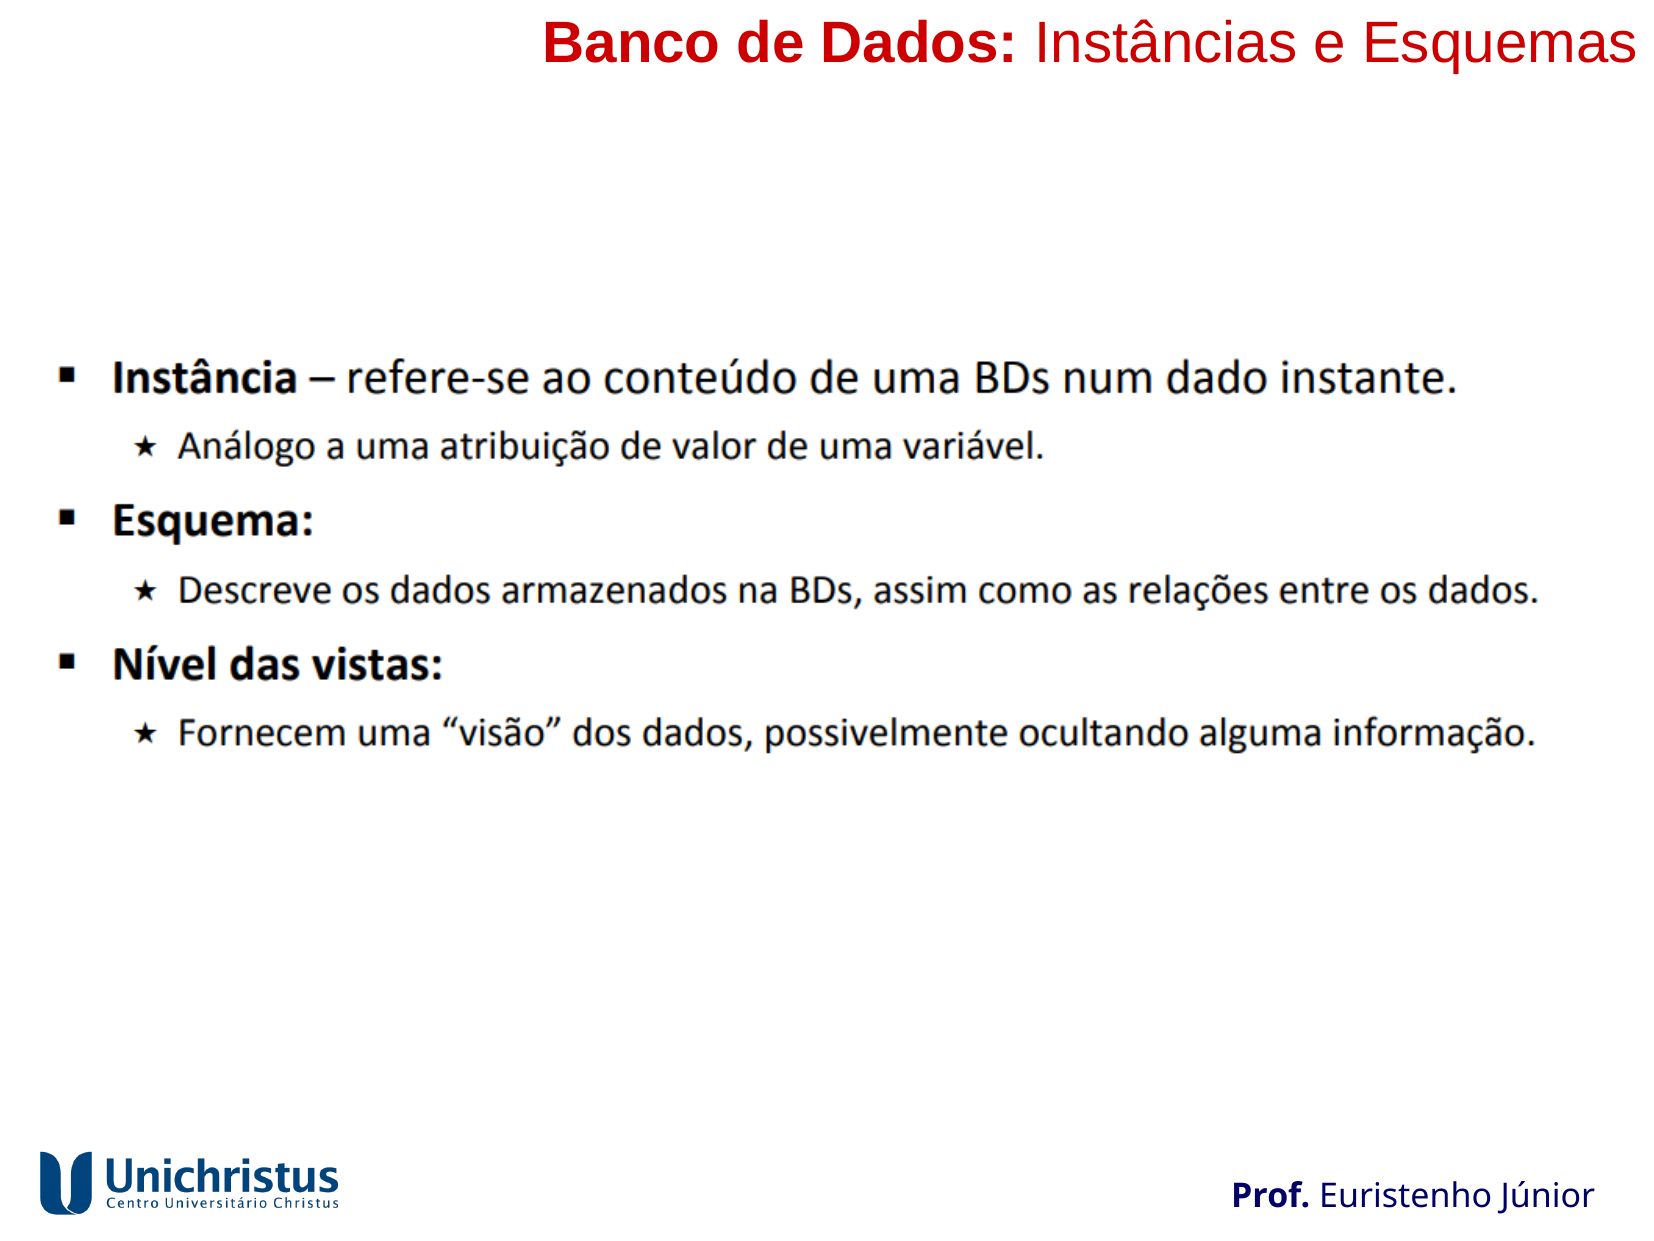

Banco de Dados: Instâncias e Esquemas
Prof. Euristenho Júnior